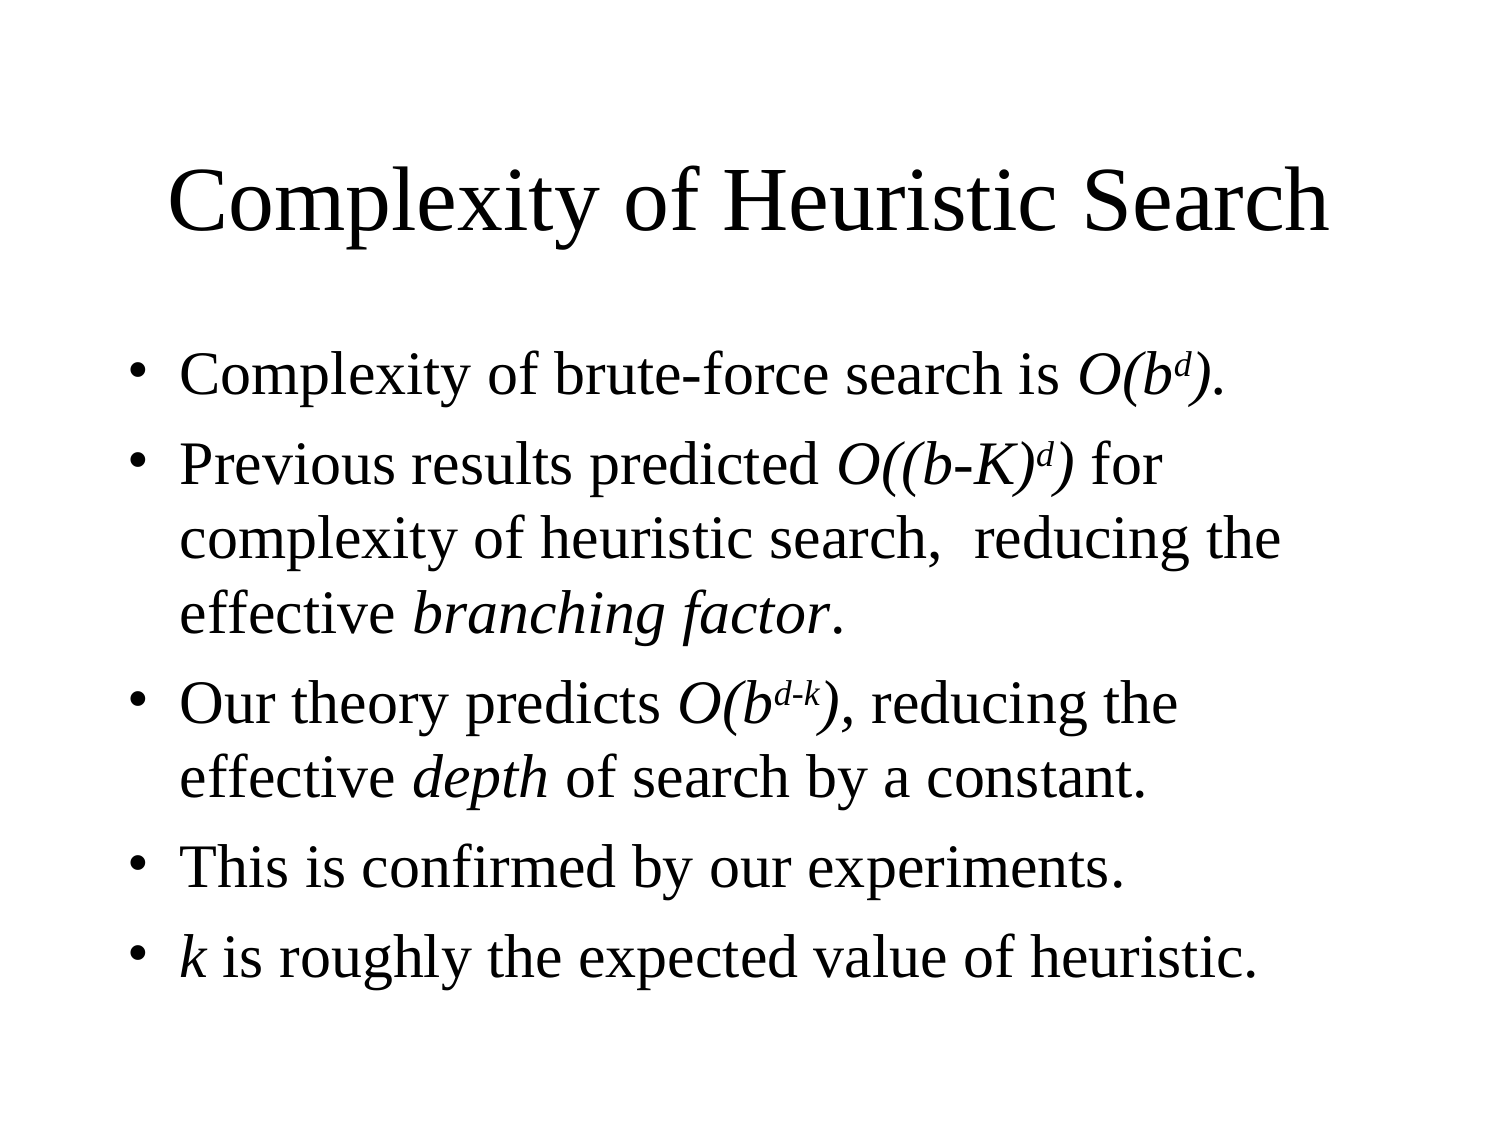

# Complexity of Heuristic Search
Complexity of brute-force search is O(bd).
Previous results predicted O((b-K)d) for complexity of heuristic search, reducing the effective branching factor.
Our theory predicts O(bd-k), reducing the effective depth of search by a constant.
This is confirmed by our experiments.
k is roughly the expected value of heuristic.